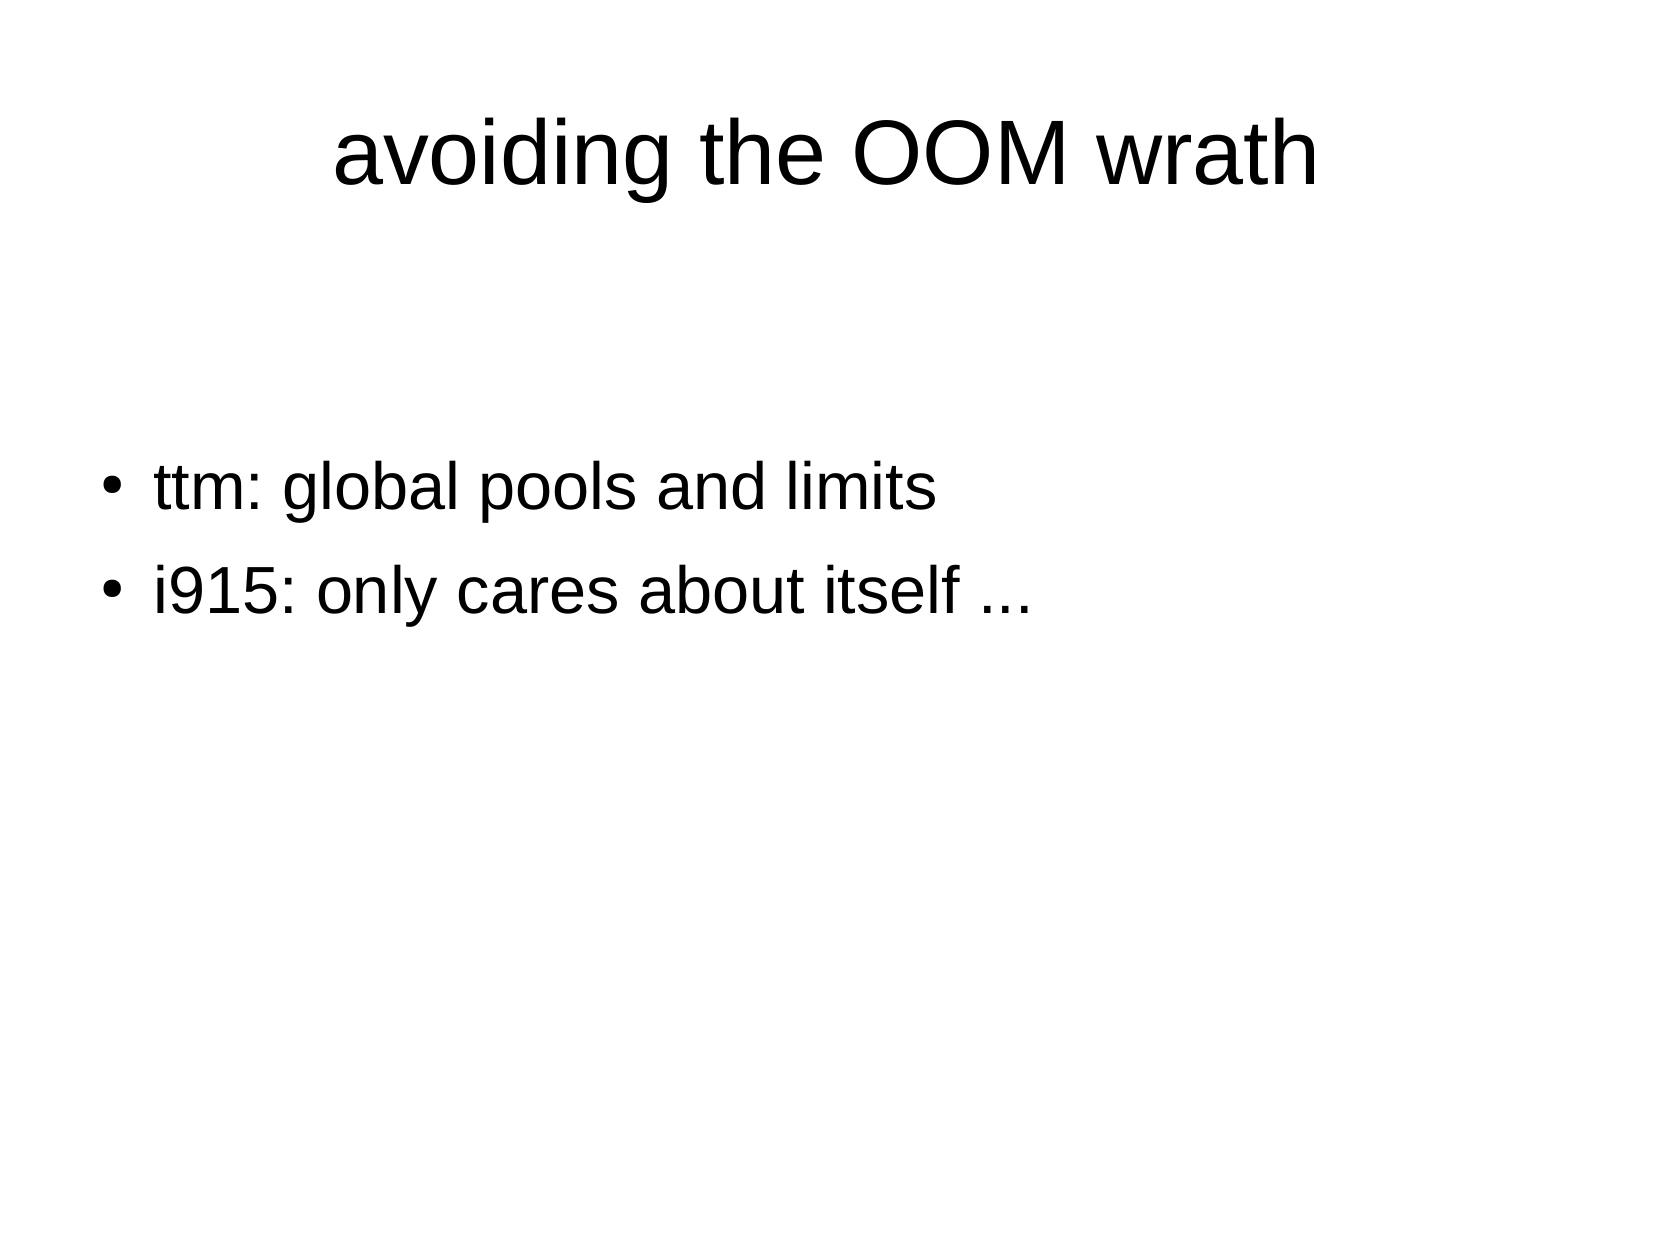

# avoiding the OOM wrath
ttm: global pools and limits
i915: only cares about itself ...